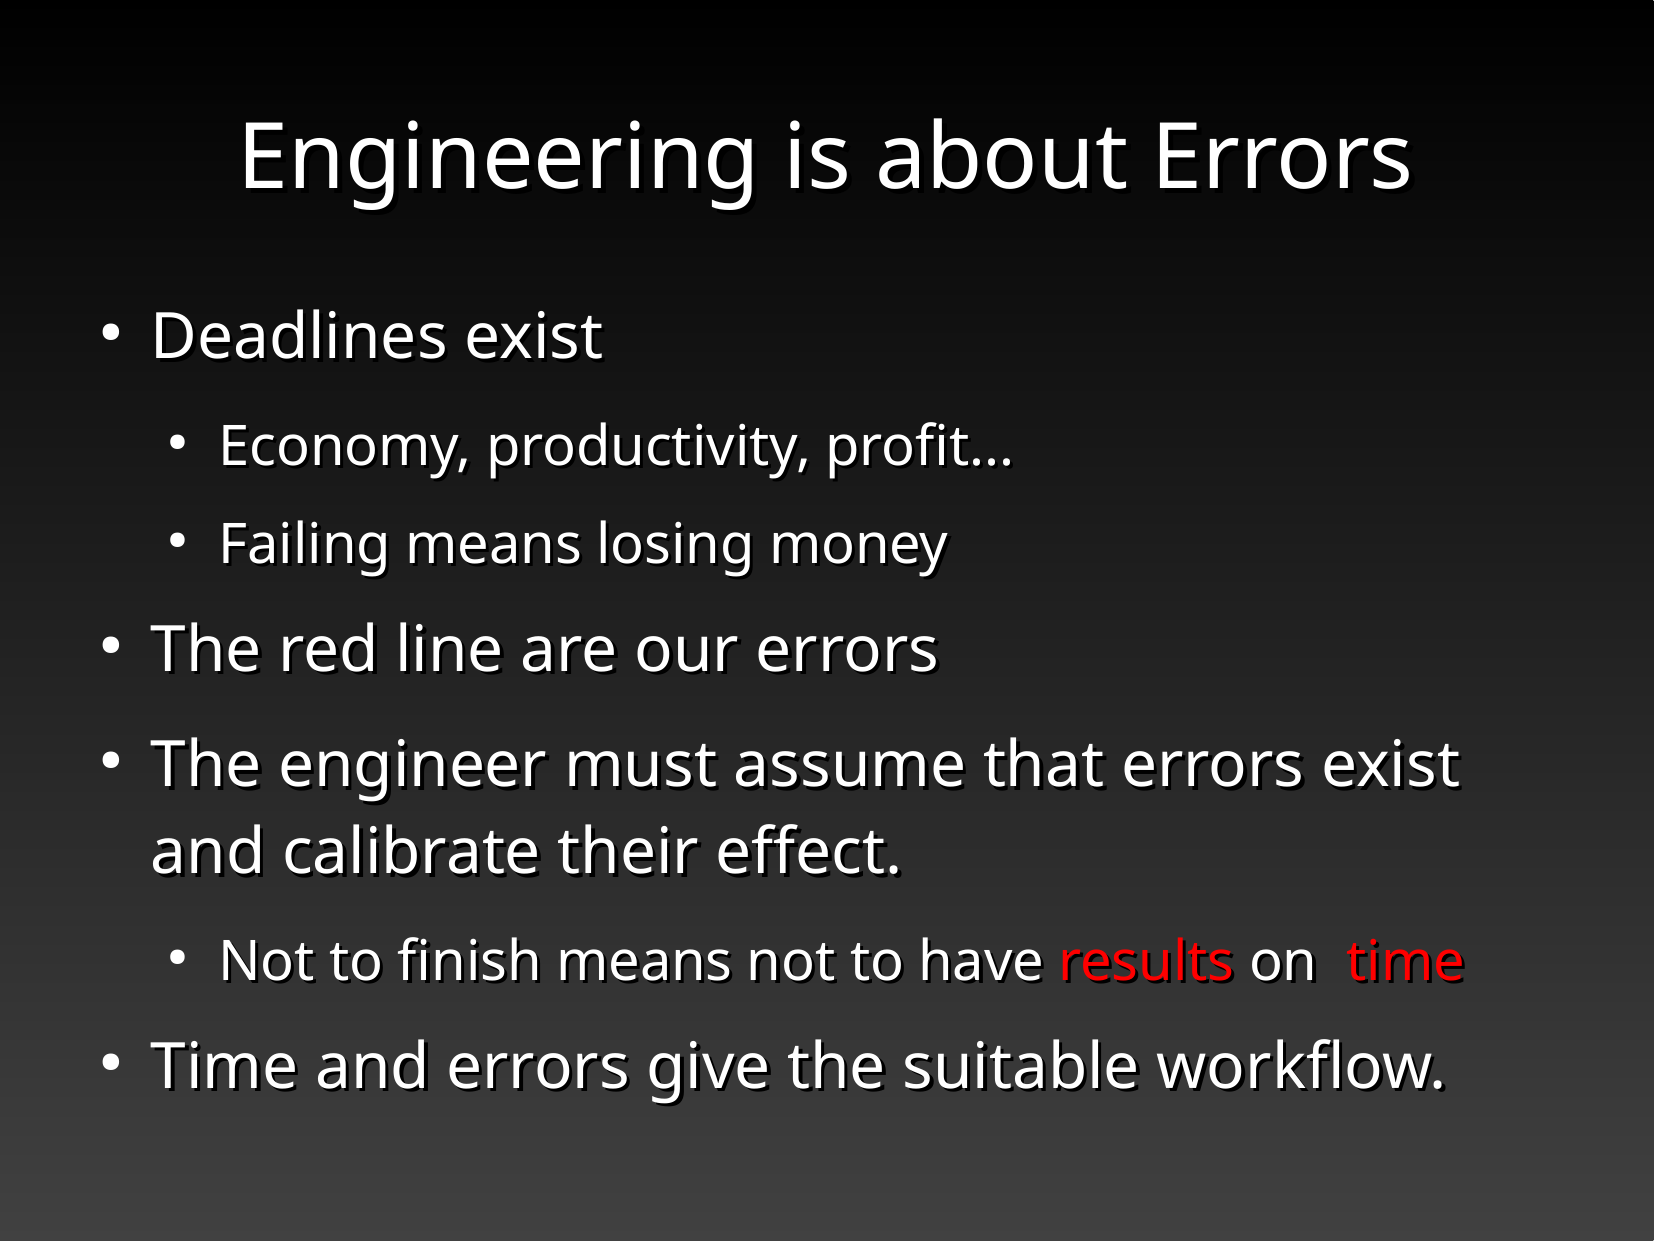

# Engineering is about Errors
Deadlines exist
Economy, productivity, profit...
Failing means losing money
The red line are our errors
The engineer must assume that errors exist and calibrate their effect.
Not to finish means not to have results on time
Time and errors give the suitable workflow.